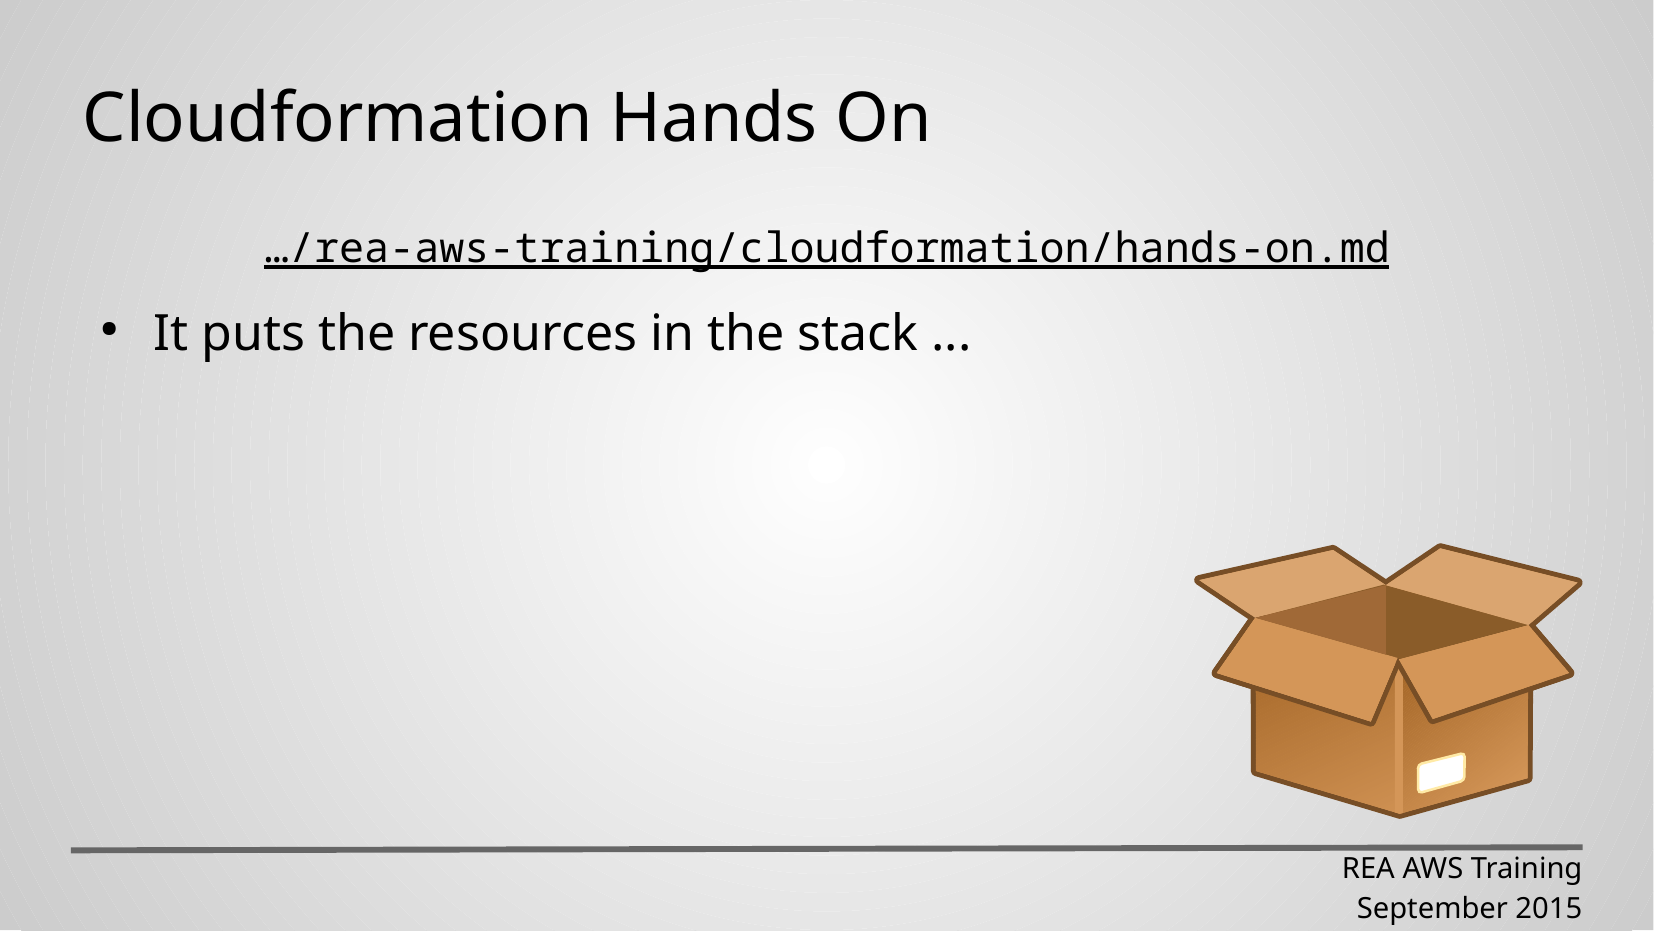

# Cloudformation Hands On
…/rea-aws-training/cloudformation/hands-on.md
It puts the resources in the stack ...